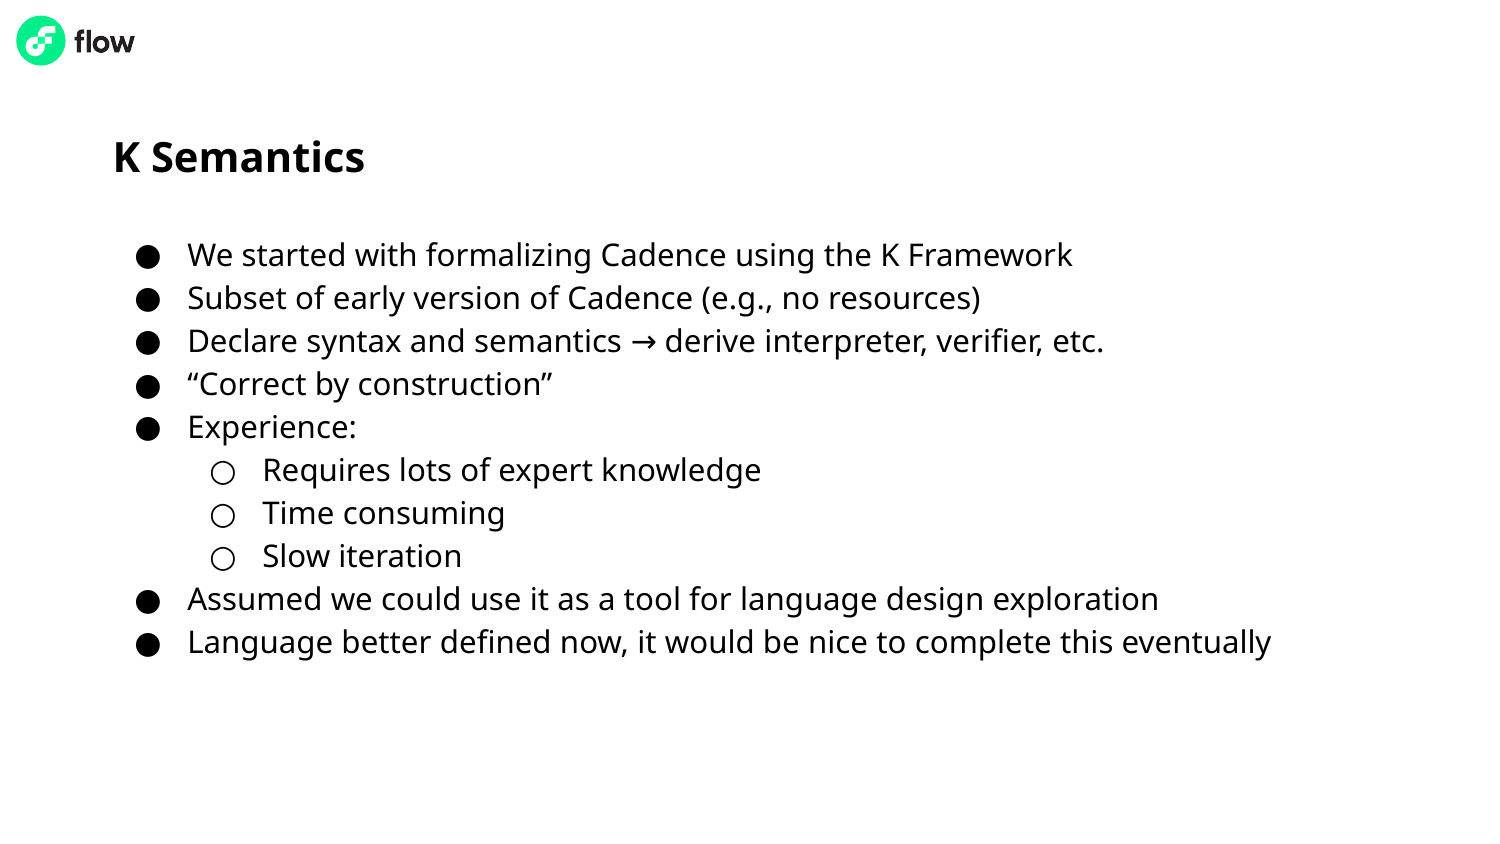

K Semantics
We started with formalizing Cadence using the K Framework
Subset of early version of Cadence (e.g., no resources)
Declare syntax and semantics → derive interpreter, verifier, etc.
“Correct by construction”
Experience:
Requires lots of expert knowledge
Time consuming
Slow iteration
Assumed we could use it as a tool for language design exploration
Language better defined now, it would be nice to complete this eventually